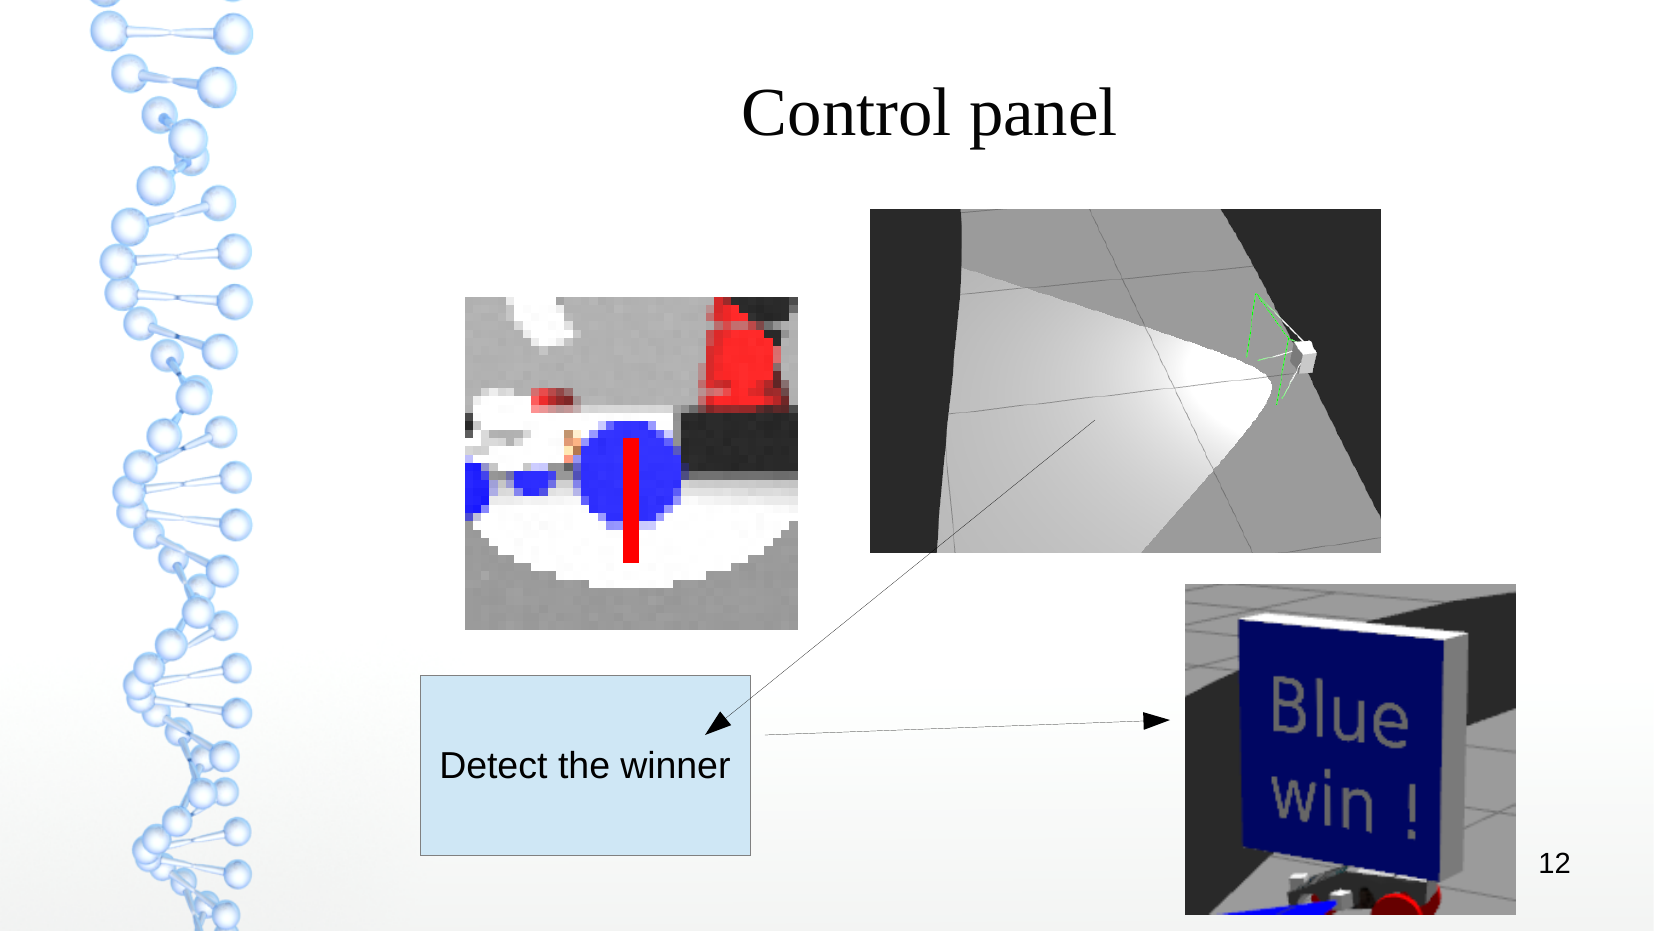

# Control panel
Detect the winner
12